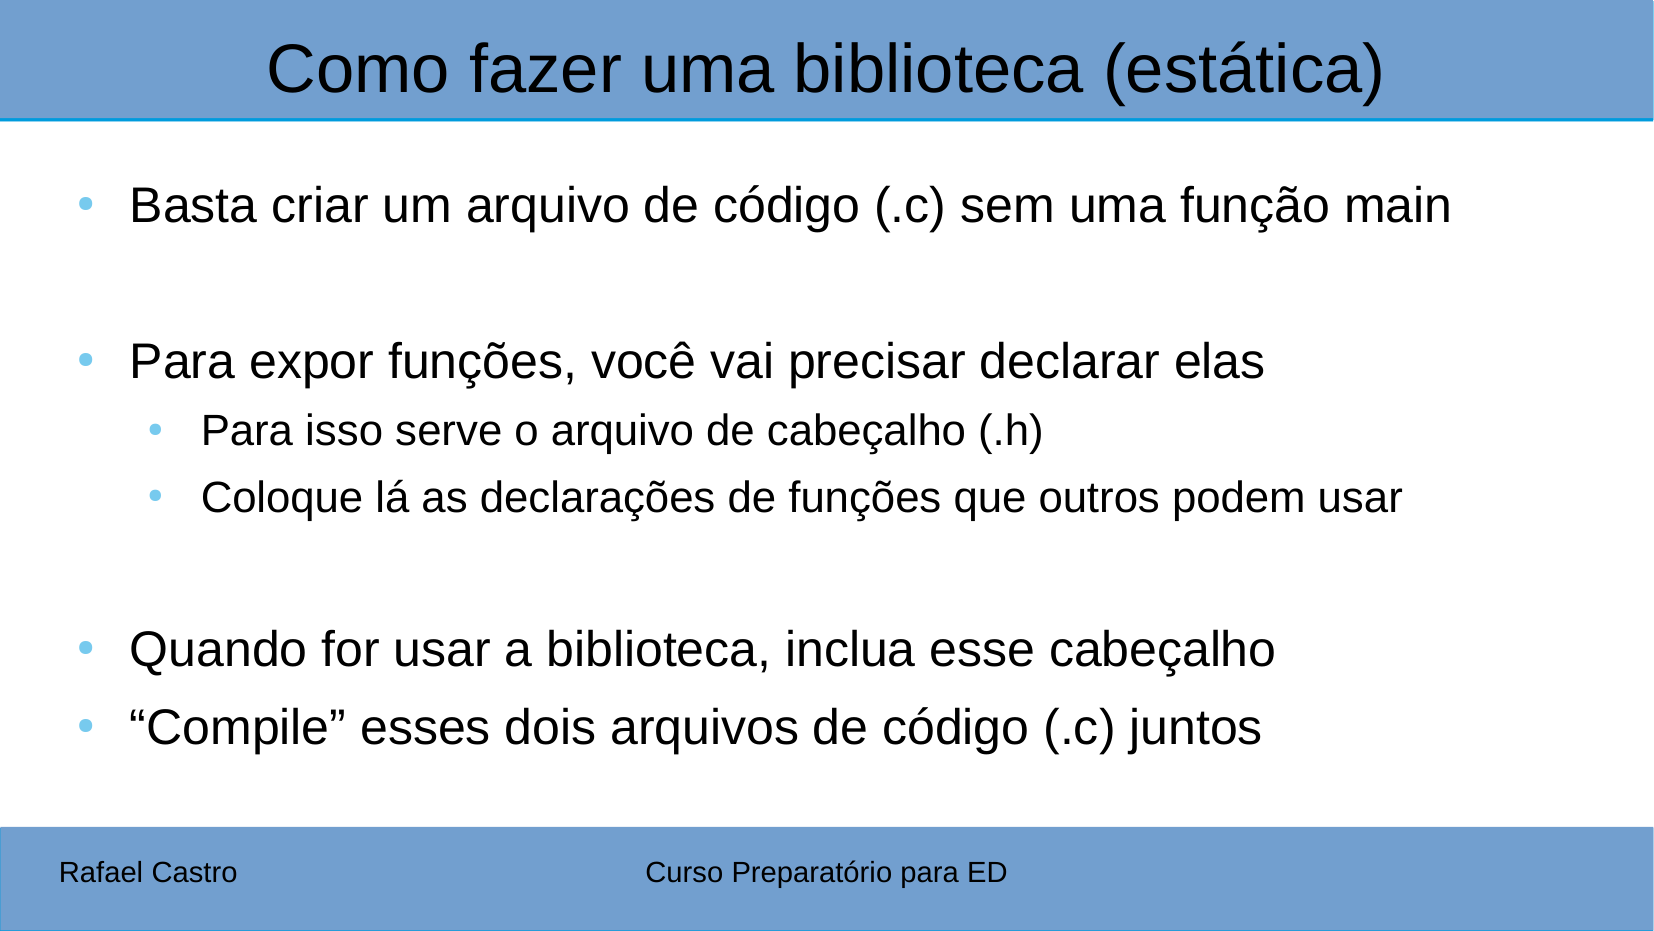

# Como fazer uma biblioteca (estática)
Basta criar um arquivo de código (.c) sem uma função main
Para expor funções, você vai precisar declarar elas
Para isso serve o arquivo de cabeçalho (.h)
Coloque lá as declarações de funções que outros podem usar
Quando for usar a biblioteca, inclua esse cabeçalho
“Compile” esses dois arquivos de código (.c) juntos
Curso Preparatório para ED